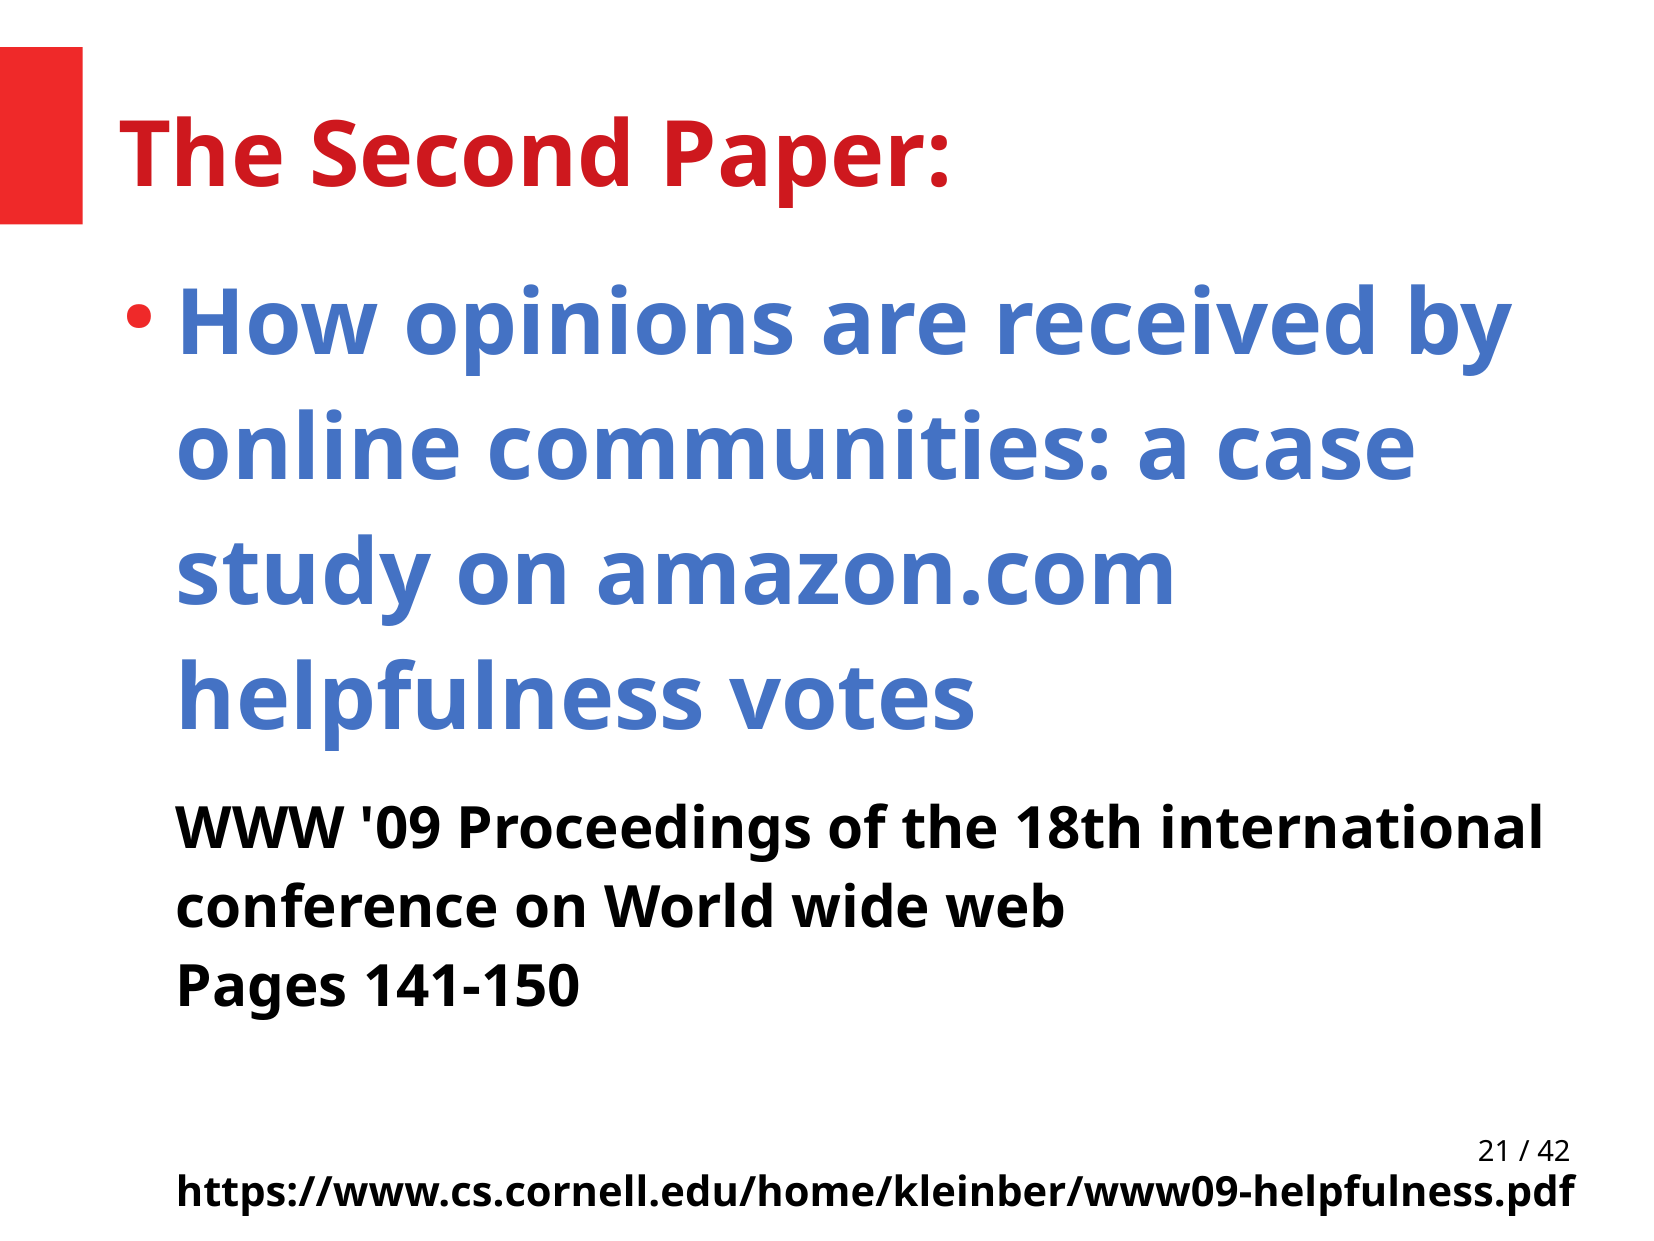

# The Second Paper:
How opinions are received by online communities: a case study on amazon.com helpfulness votes
WWW '09 Proceedings of the 18th international conference on World wide web
Pages 141-150
https://www.cs.cornell.edu/home/kleinber/www09-helpfulness.pdf
21